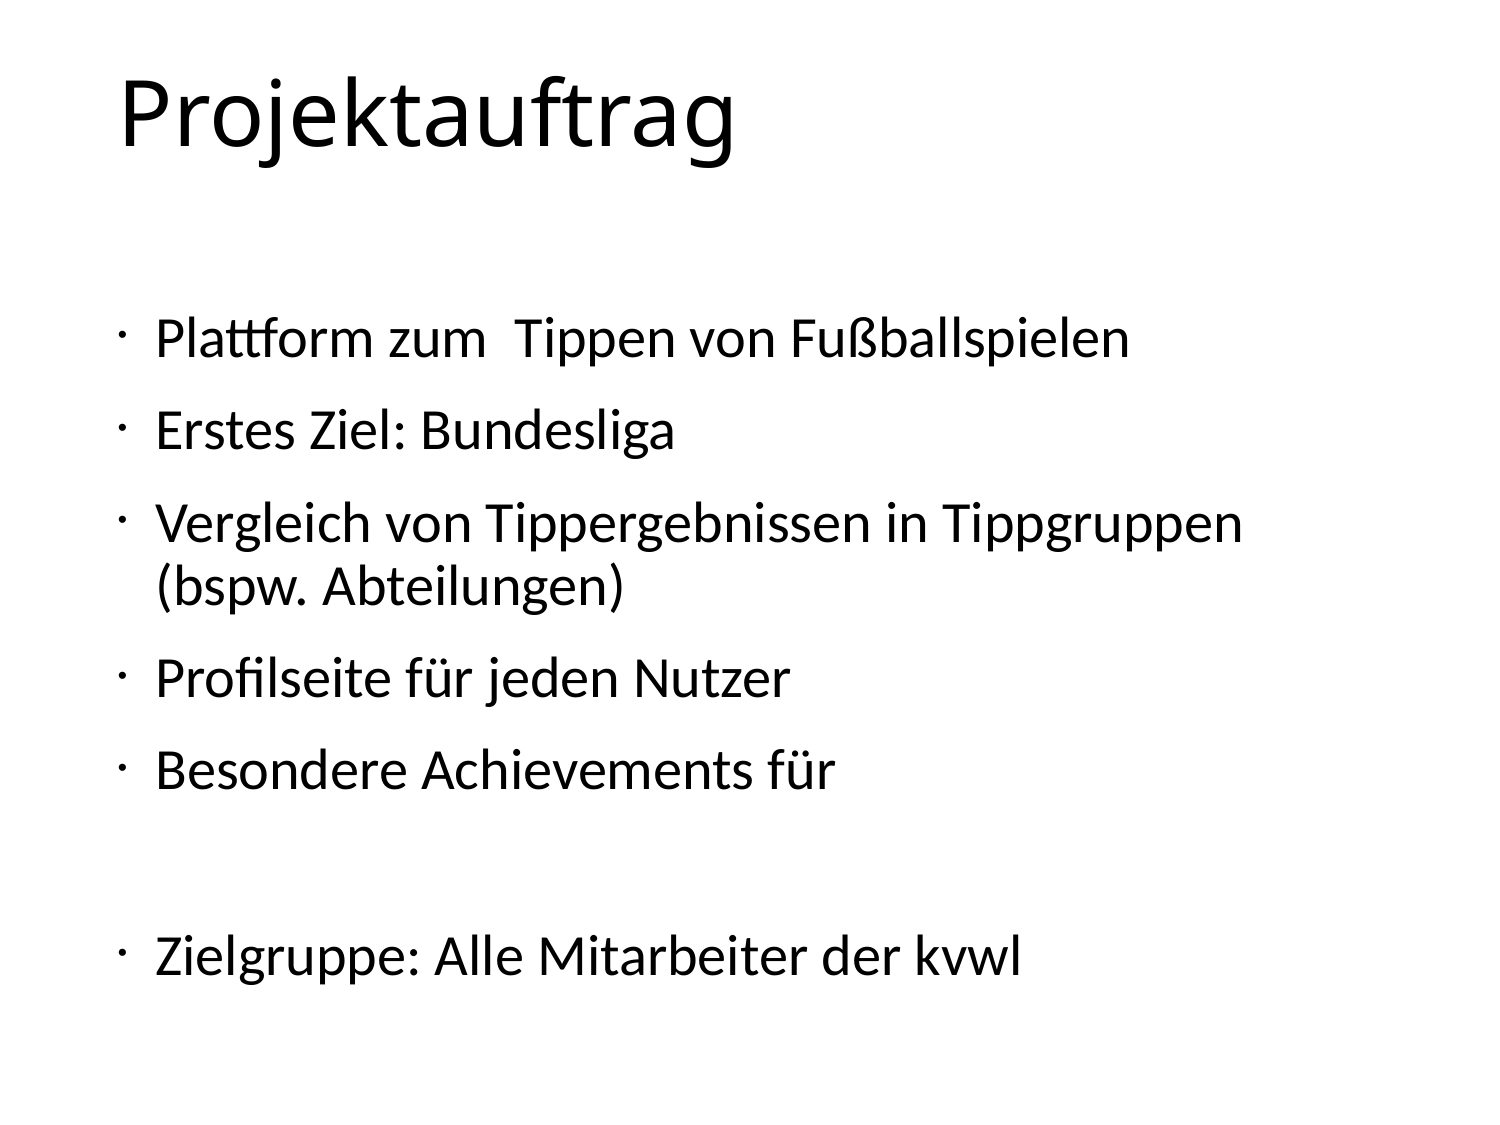

# Projektauftrag
Plattform zum Tippen von Fußballspielen
Erstes Ziel: Bundesliga
Vergleich von Tippergebnissen in Tippgruppen (bspw. Abteilungen)
Profilseite für jeden Nutzer
Besondere Achievements für
Zielgruppe: Alle Mitarbeiter der kvwl